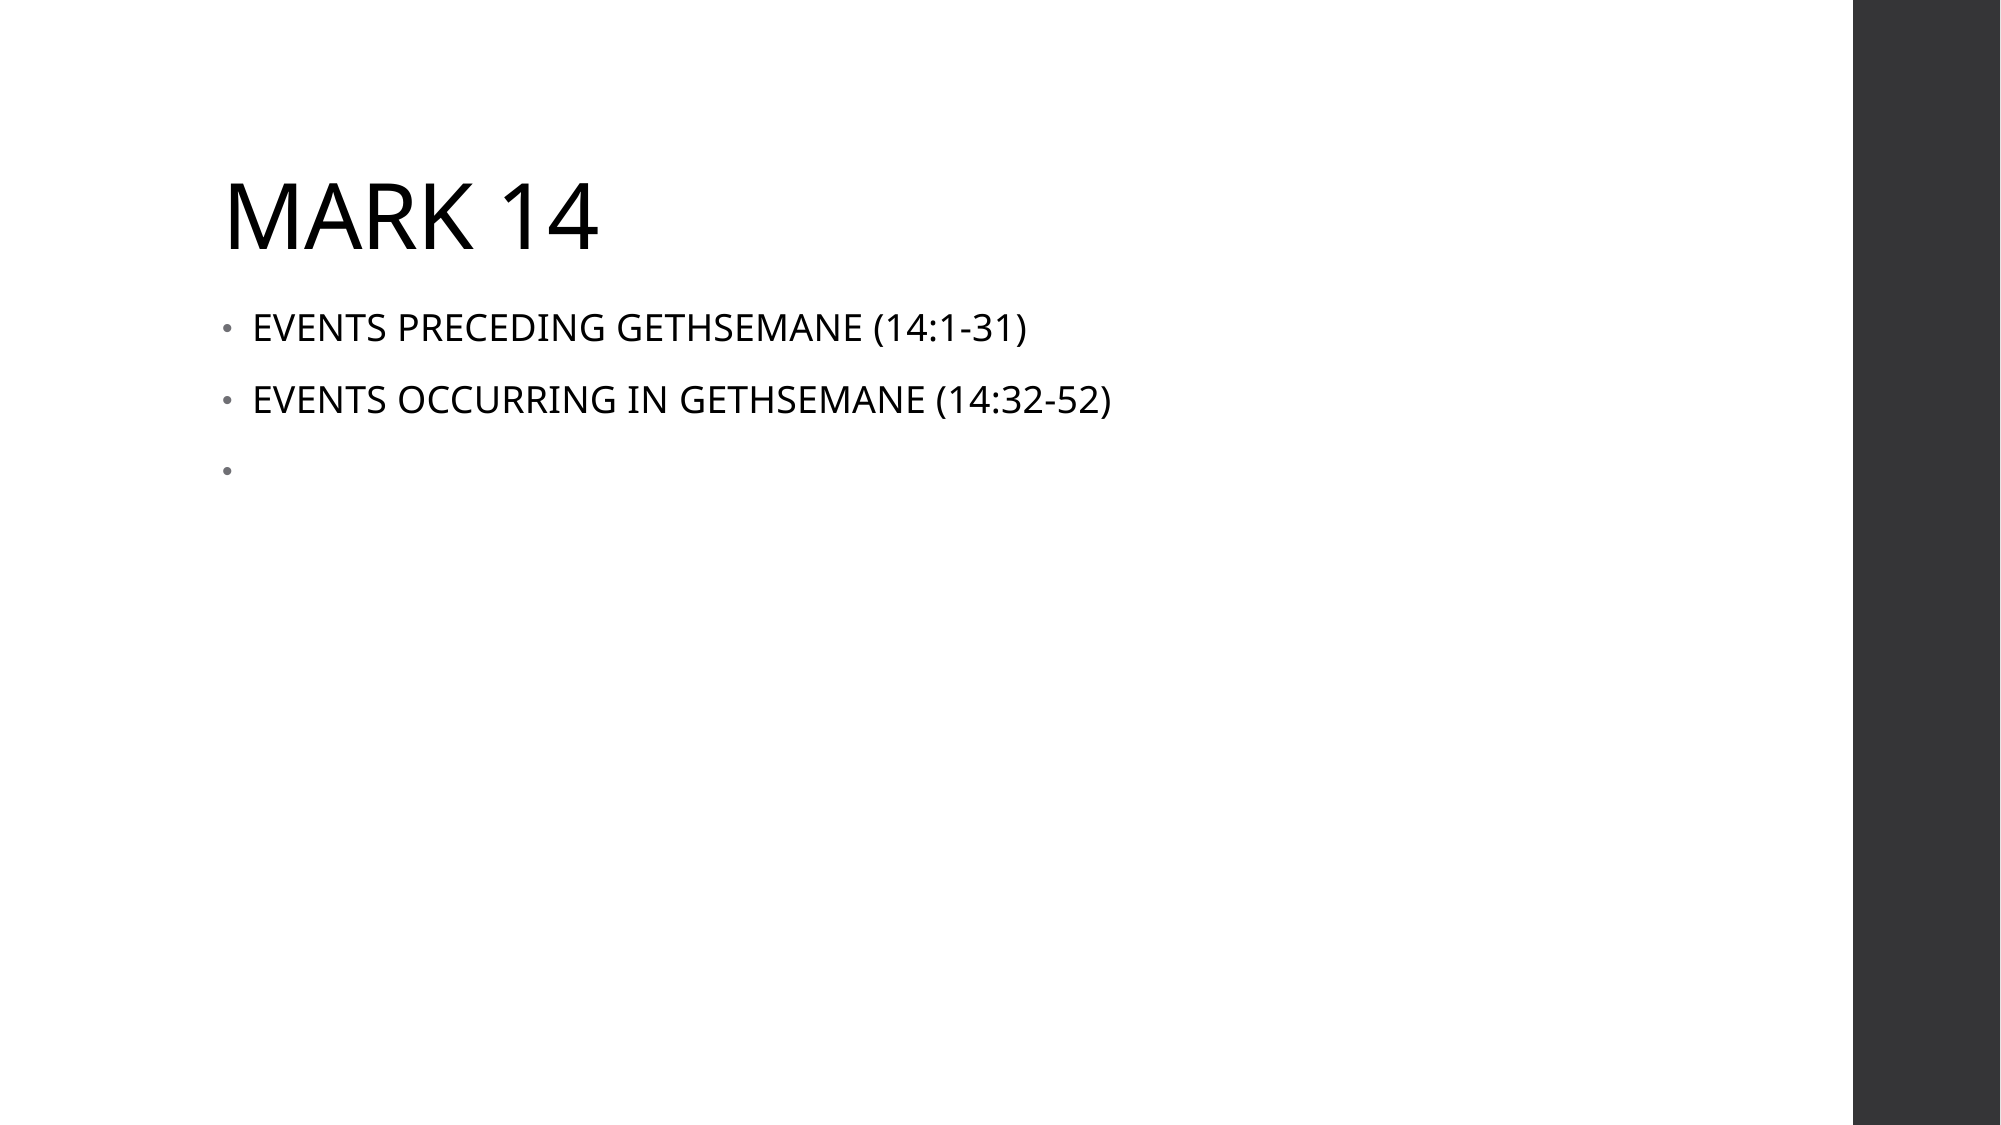

# MARK 14
EVENTS PRECEDING GETHSEMANE (14:1-31)
EVENTS OCCURRING IN GETHSEMANE (14:32-52)